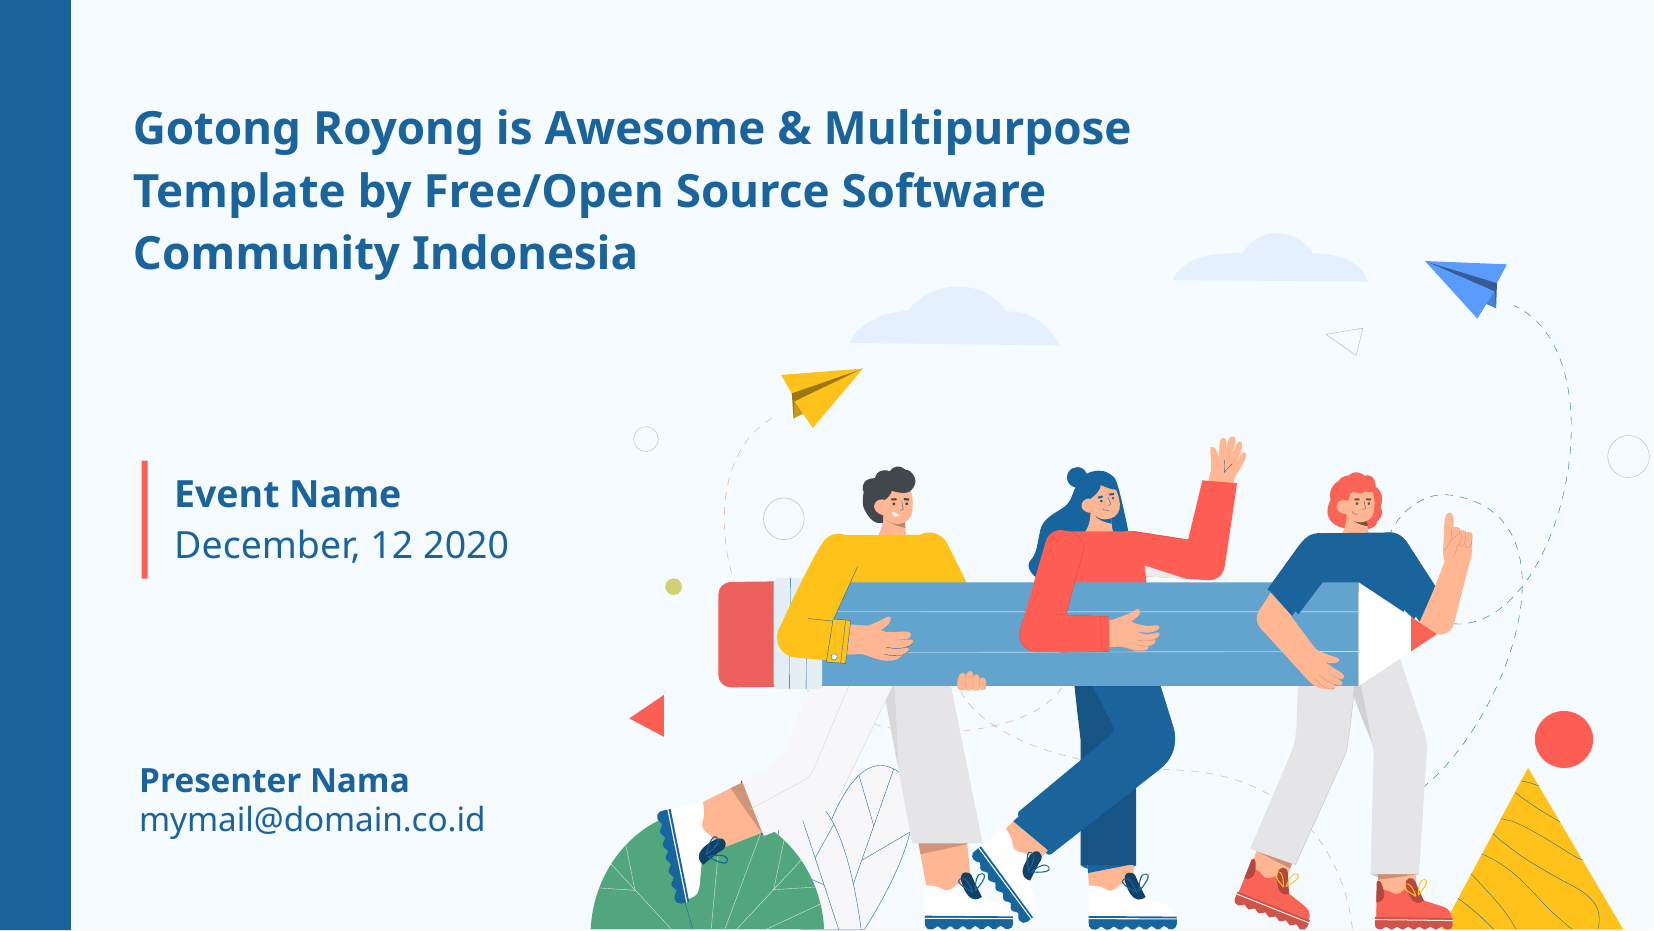

Gotong Royong is Awesome & Multipurpose
Template by Free/Open Source Software
Community Indonesia
Event Name
December, 12 2020
Presenter Nama
mymail@domain.co.id